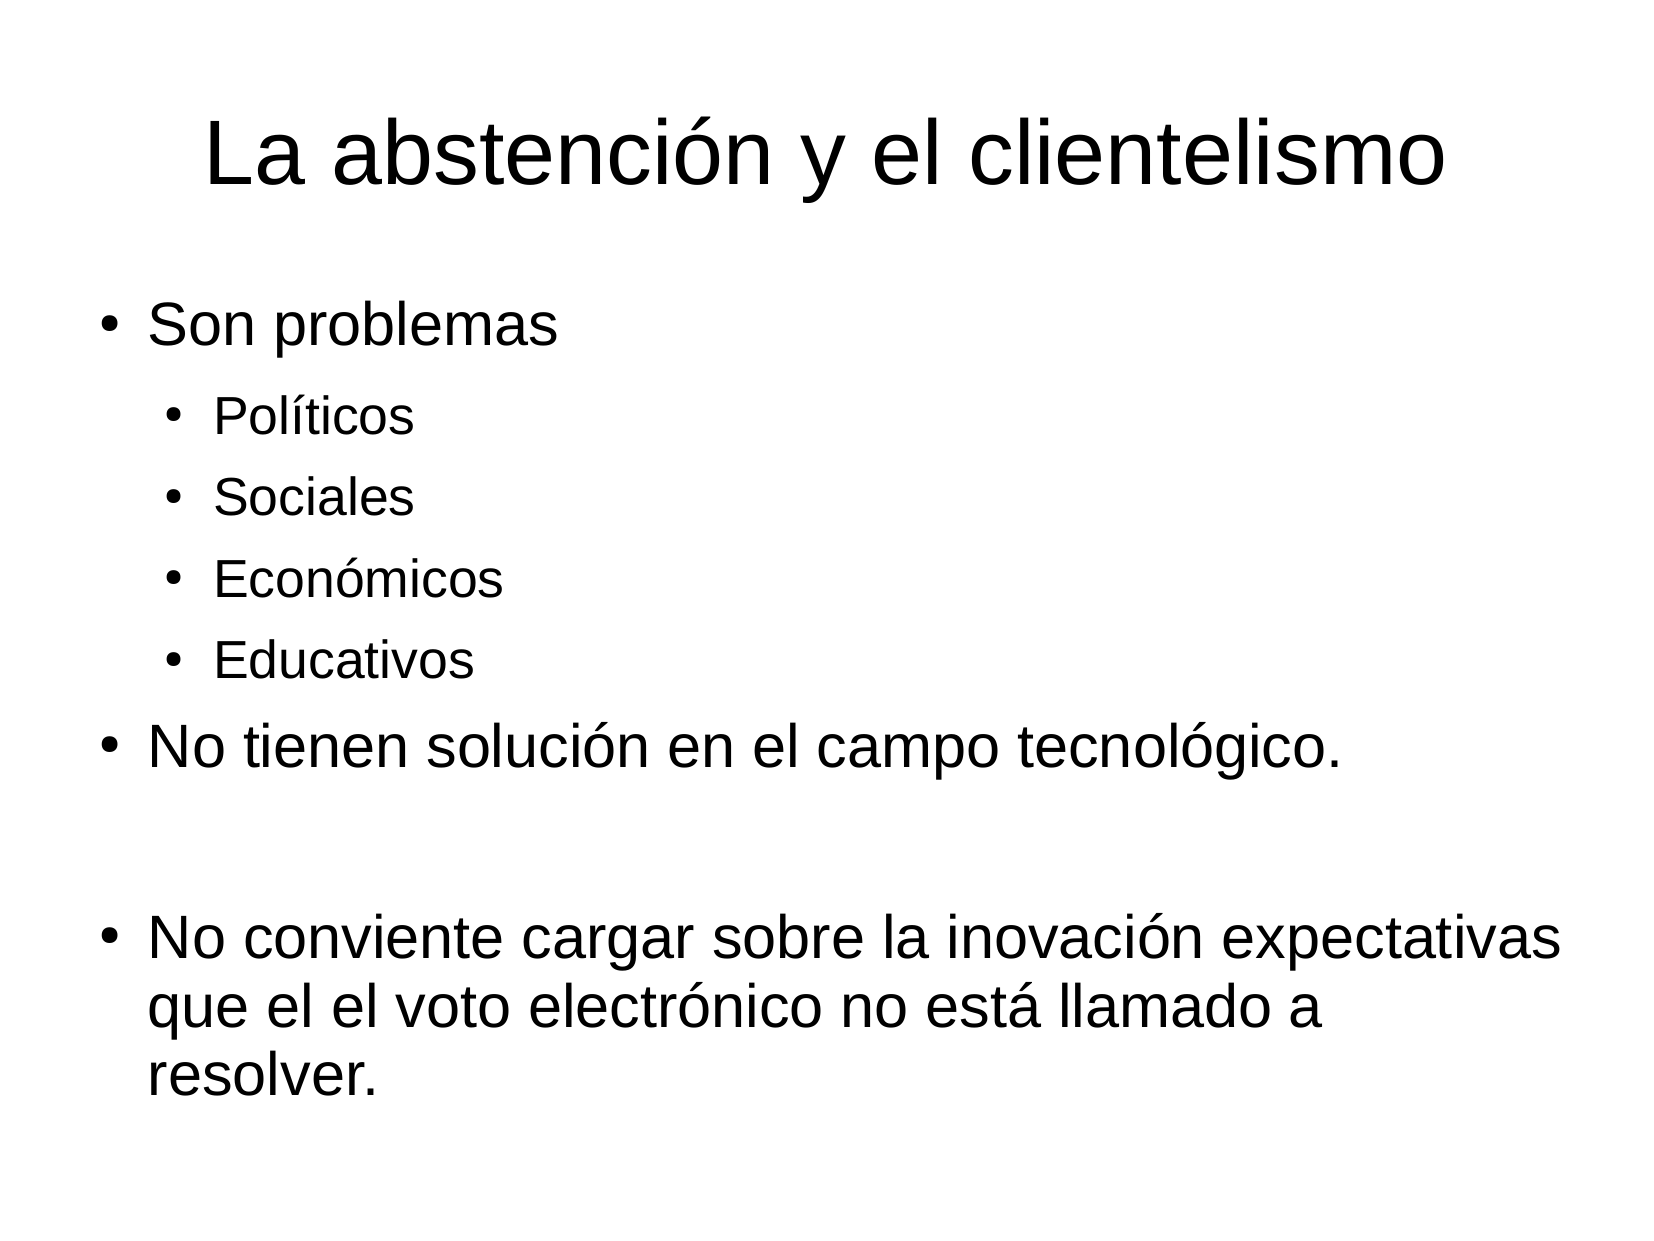

# La abstención y el clientelismo
Son problemas
Políticos
Sociales
Económicos
Educativos
No tienen solución en el campo tecnológico.
No conviente cargar sobre la inovación expectativas que el el voto electrónico no está llamado a resolver.